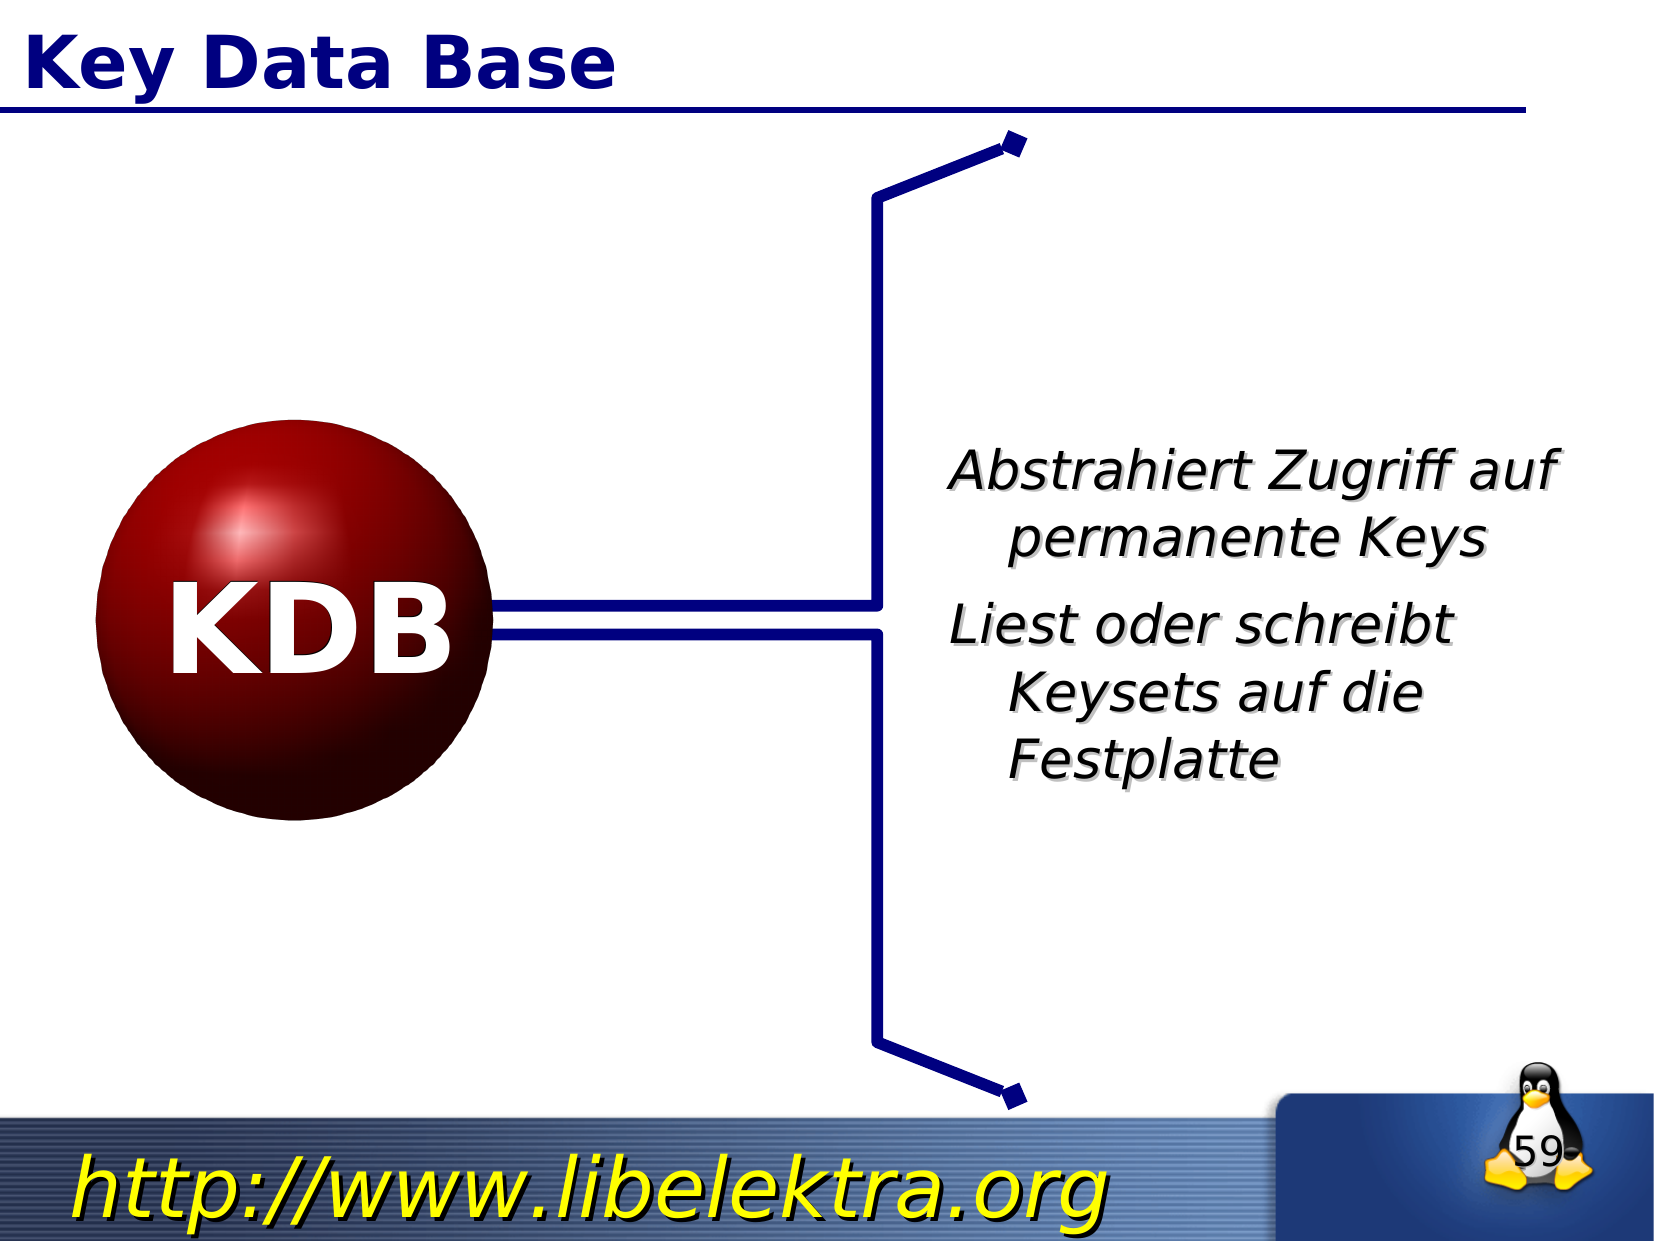

Key Data Base
KDB
# Abstrahiert Zugriff auf permanente Keys
Liest oder schreibt Keysets auf die Festplatte